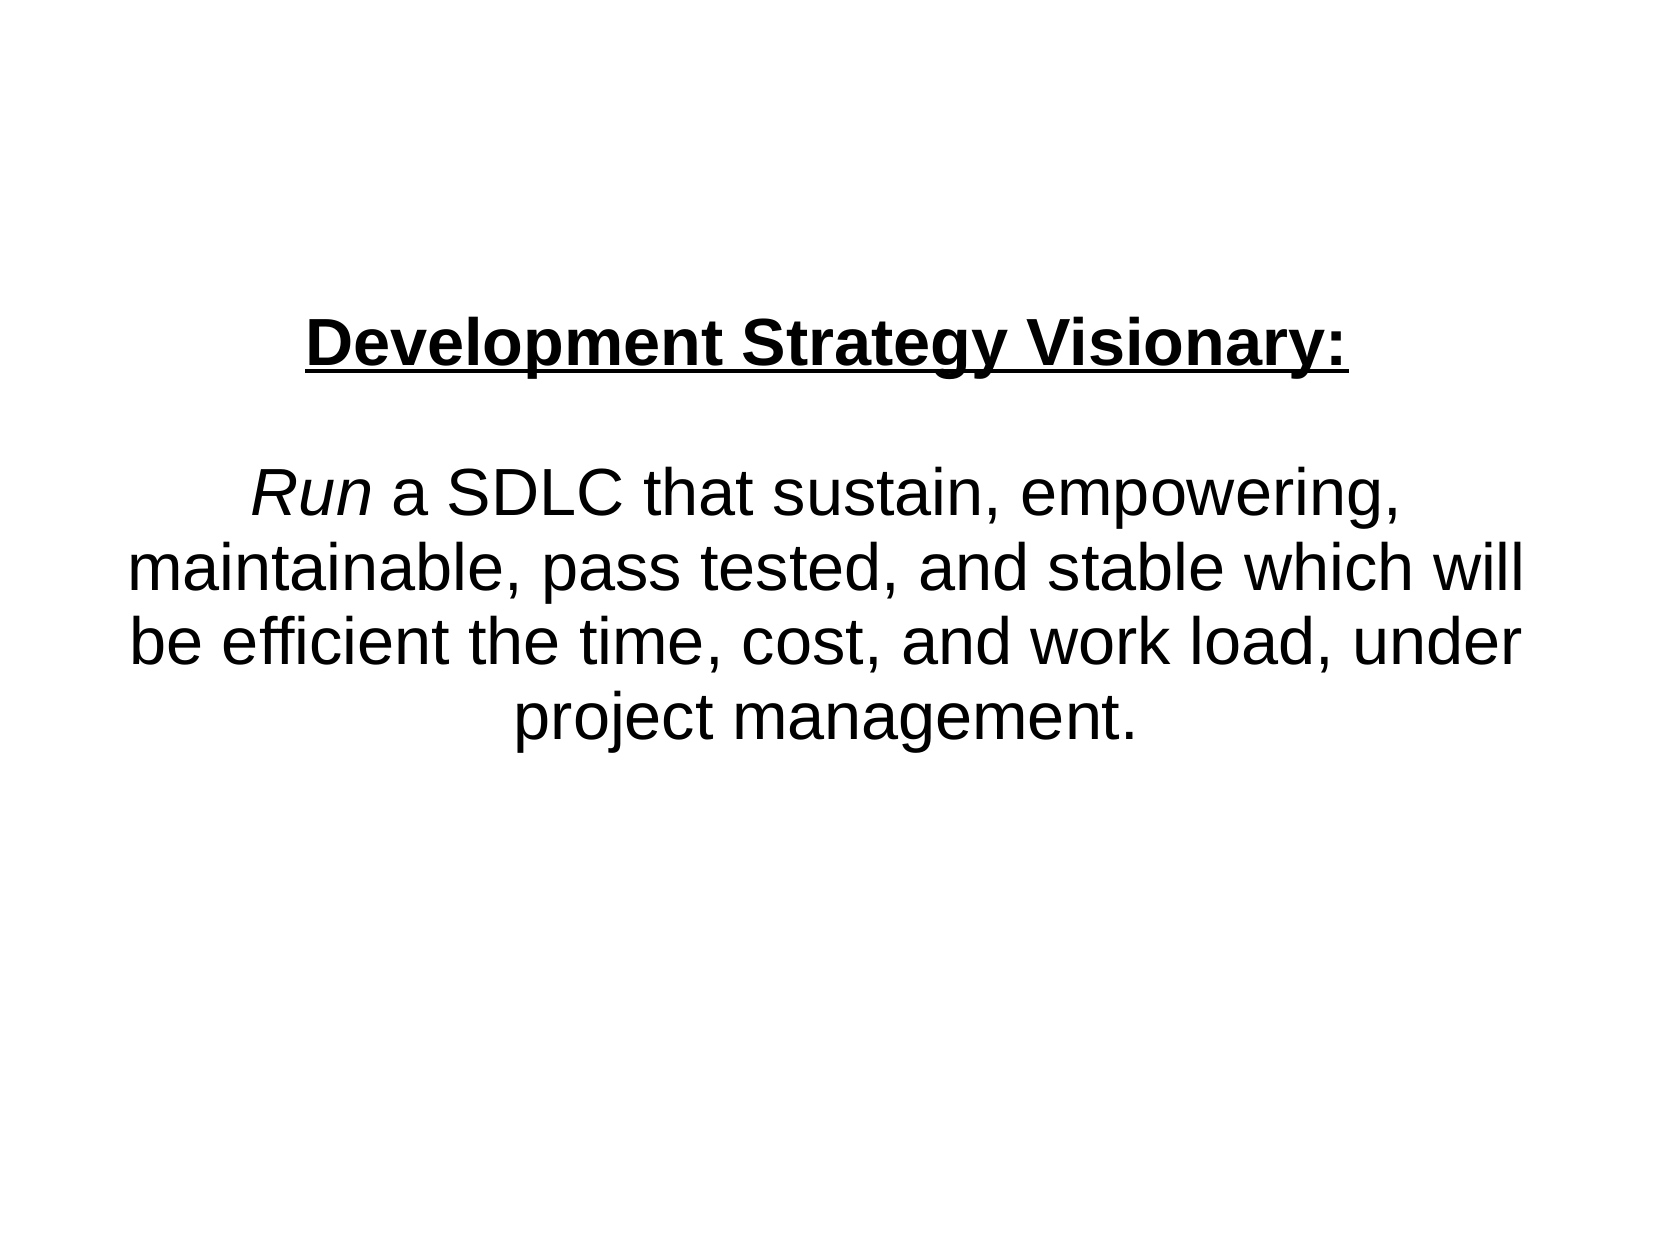

# Development Strategy Visionary:
Run a SDLC that sustain, empowering, maintainable, pass tested, and stable which will be efficient the time, cost, and work load, under project management.